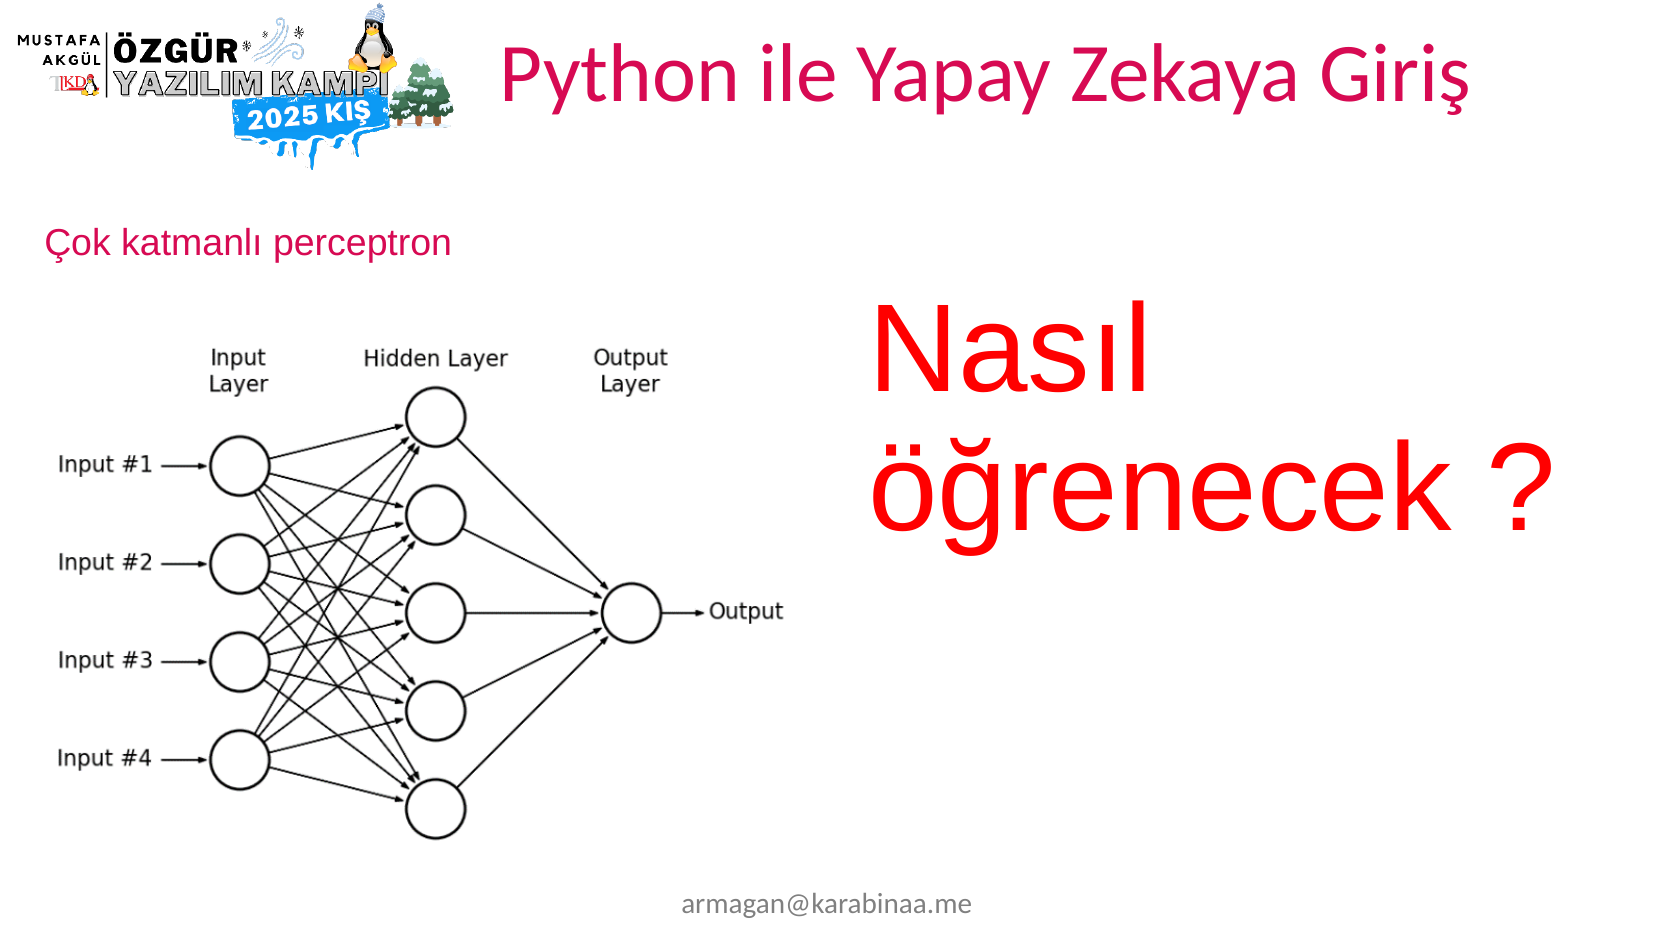

Python ile Yapay Zekaya Giriş
Çok katmanlı perceptron
Nasıl öğrenecek ?
armagan@karabinaa.me